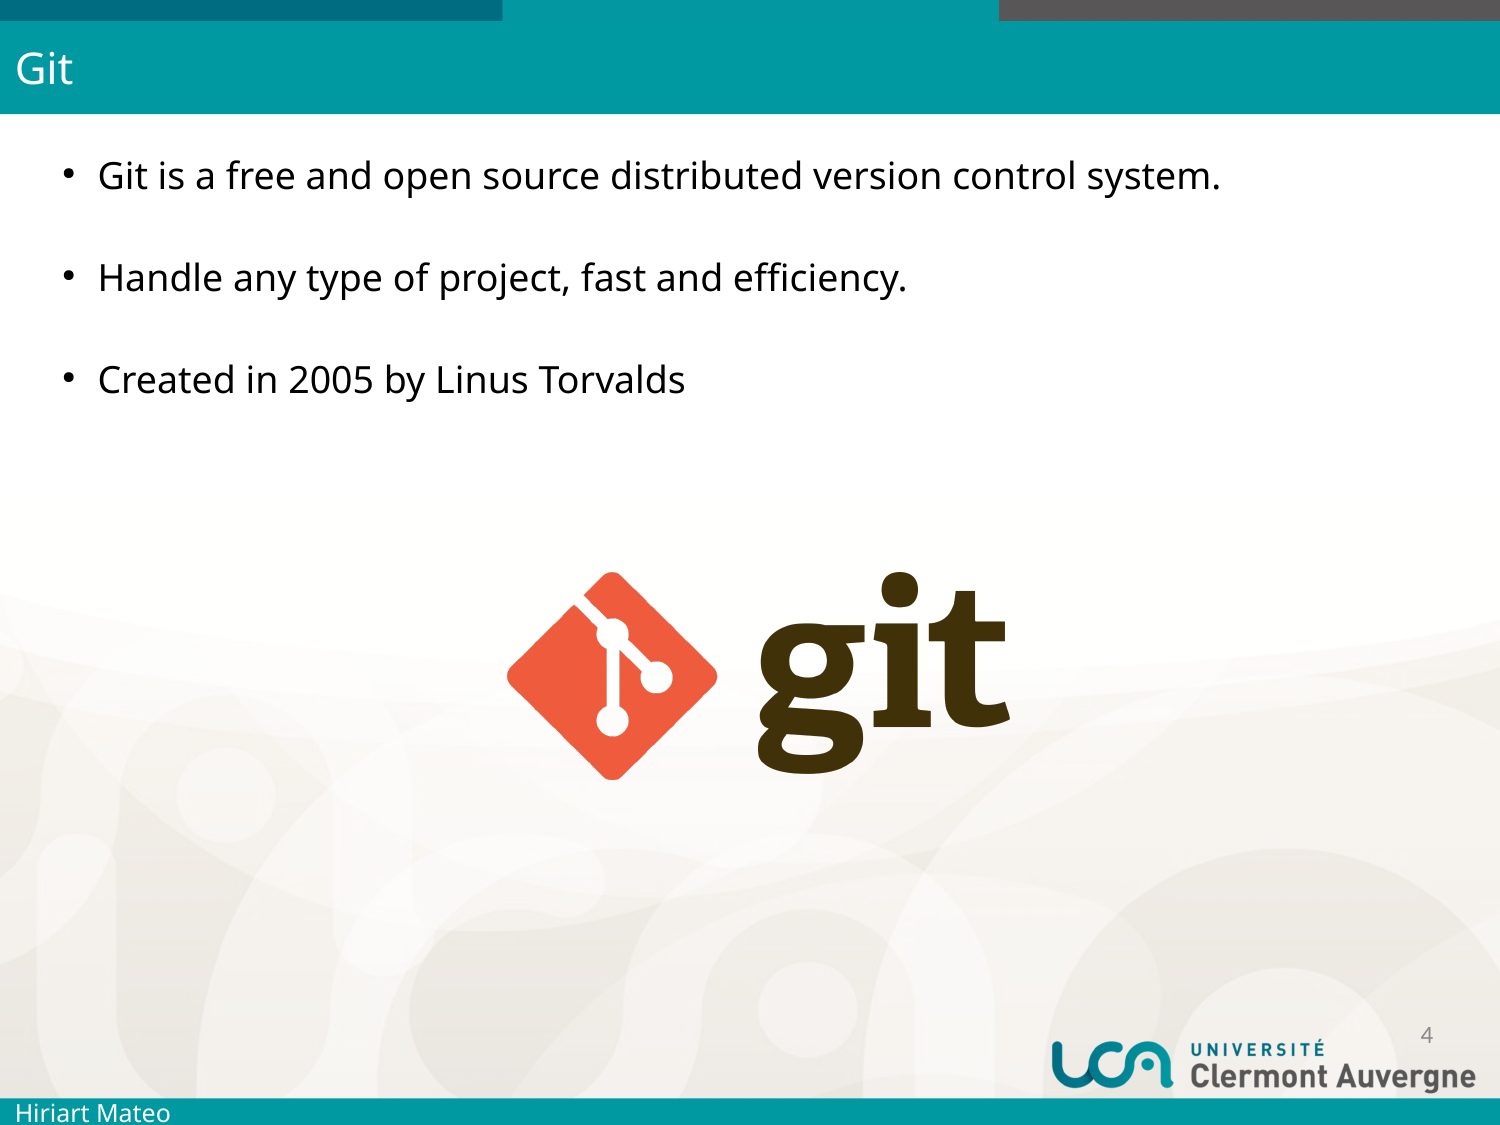

Git
Git is a free and open source distributed version control system.
Handle any type of project, fast and efficiency.
Created in 2005 by Linus Torvalds
4
Hiriart Mateo